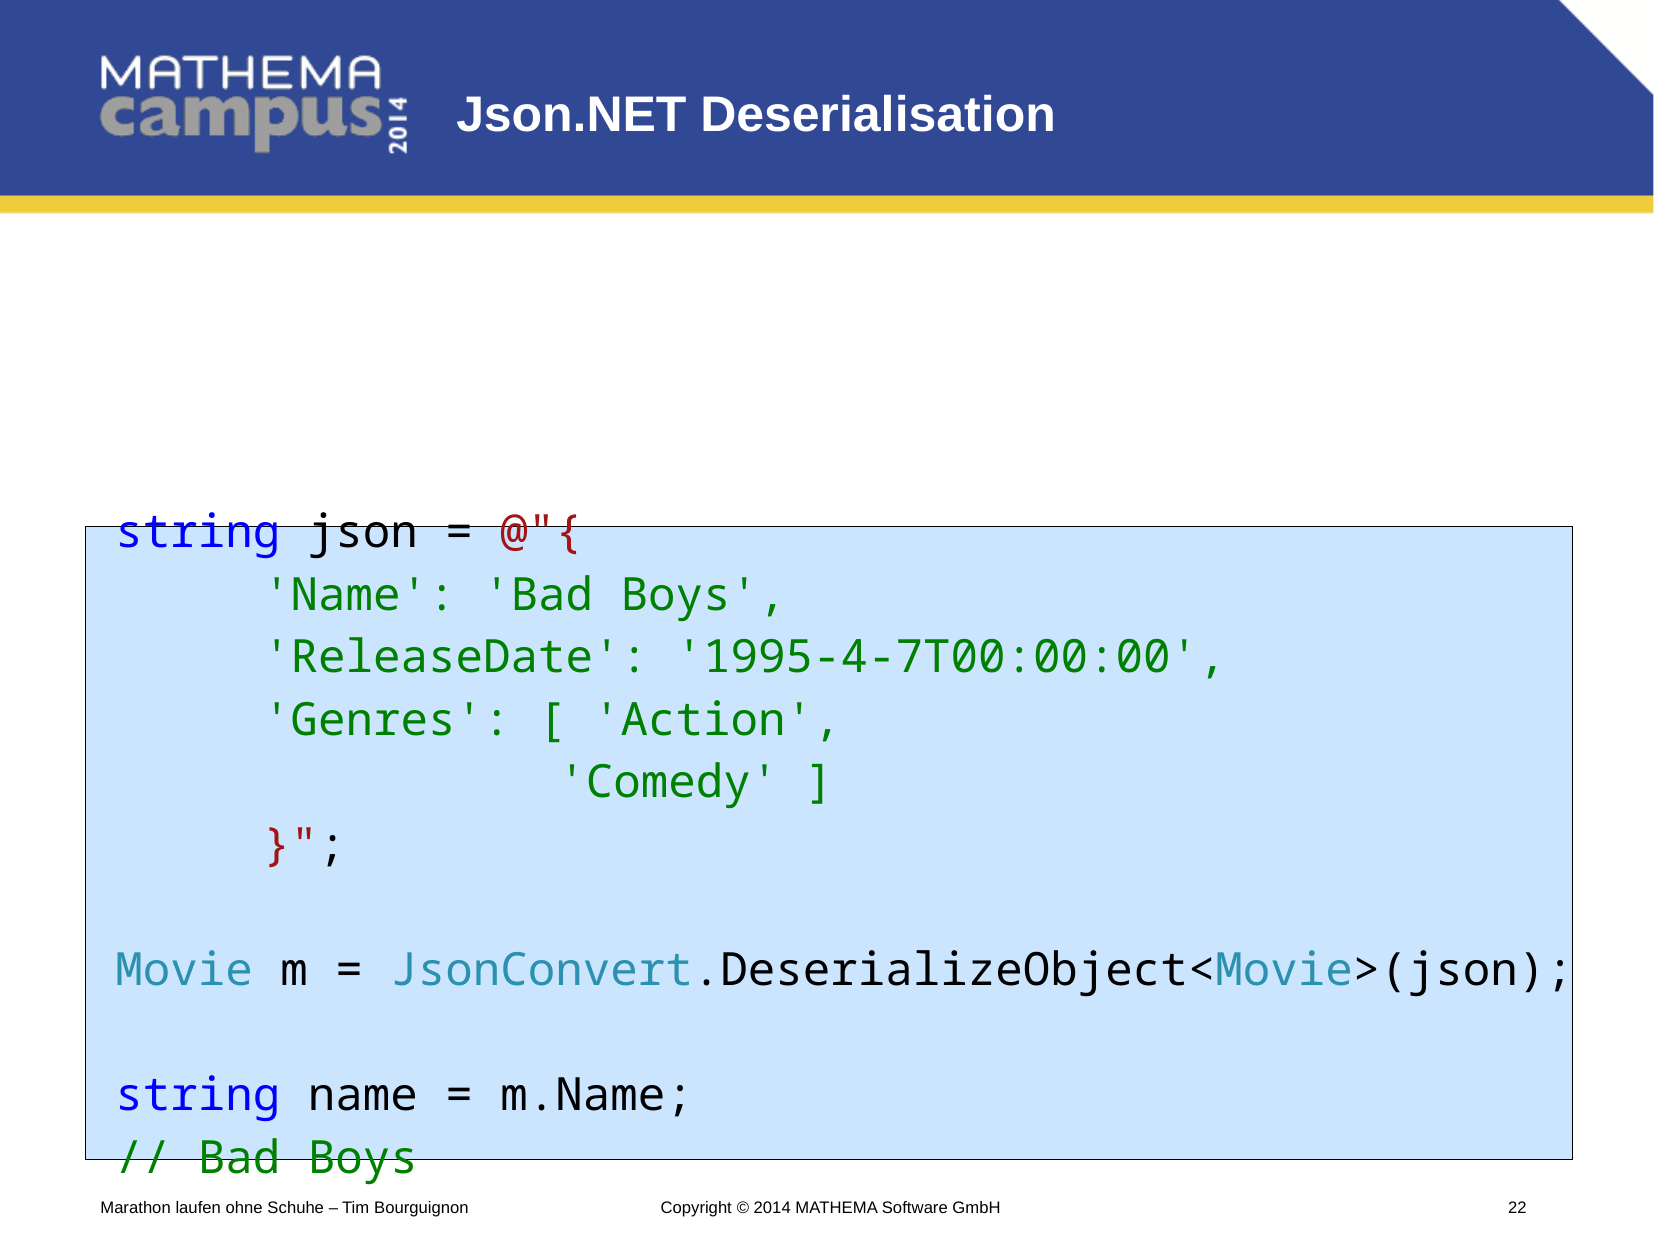

# Json.NET Deserialisation
string json = @"{
		'Name': 'Bad Boys',
		'ReleaseDate': '1995-4-7T00:00:00',
		'Genres': [ 'Action',
						'Comedy' ]
		}";
Movie m = JsonConvert.DeserializeObject<Movie>(json);
string name = m.Name;
// Bad Boys